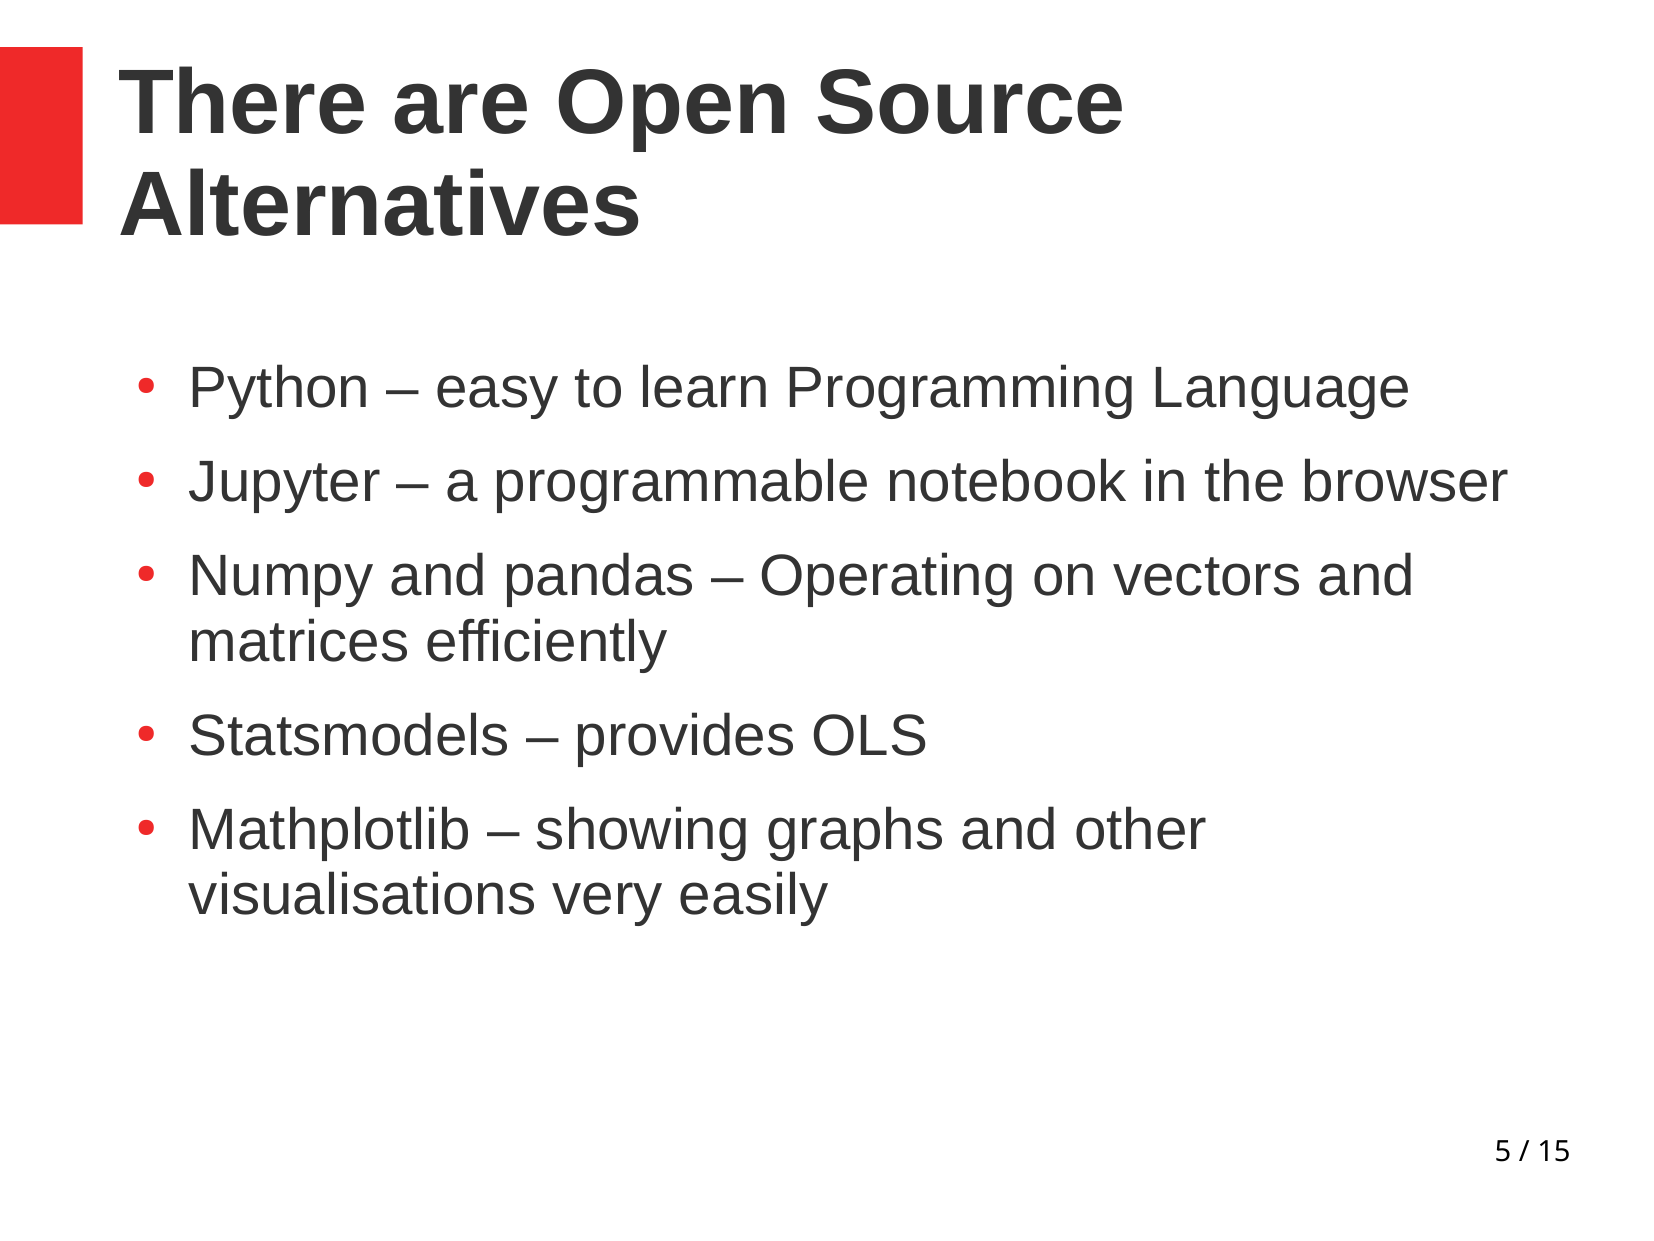

# There are Open Source Alternatives
Python – easy to learn Programming Language
Jupyter – a programmable notebook in the browser
Numpy and pandas – Operating on vectors and matrices efficiently
Statsmodels – provides OLS
Mathplotlib – showing graphs and other visualisations very easily
5